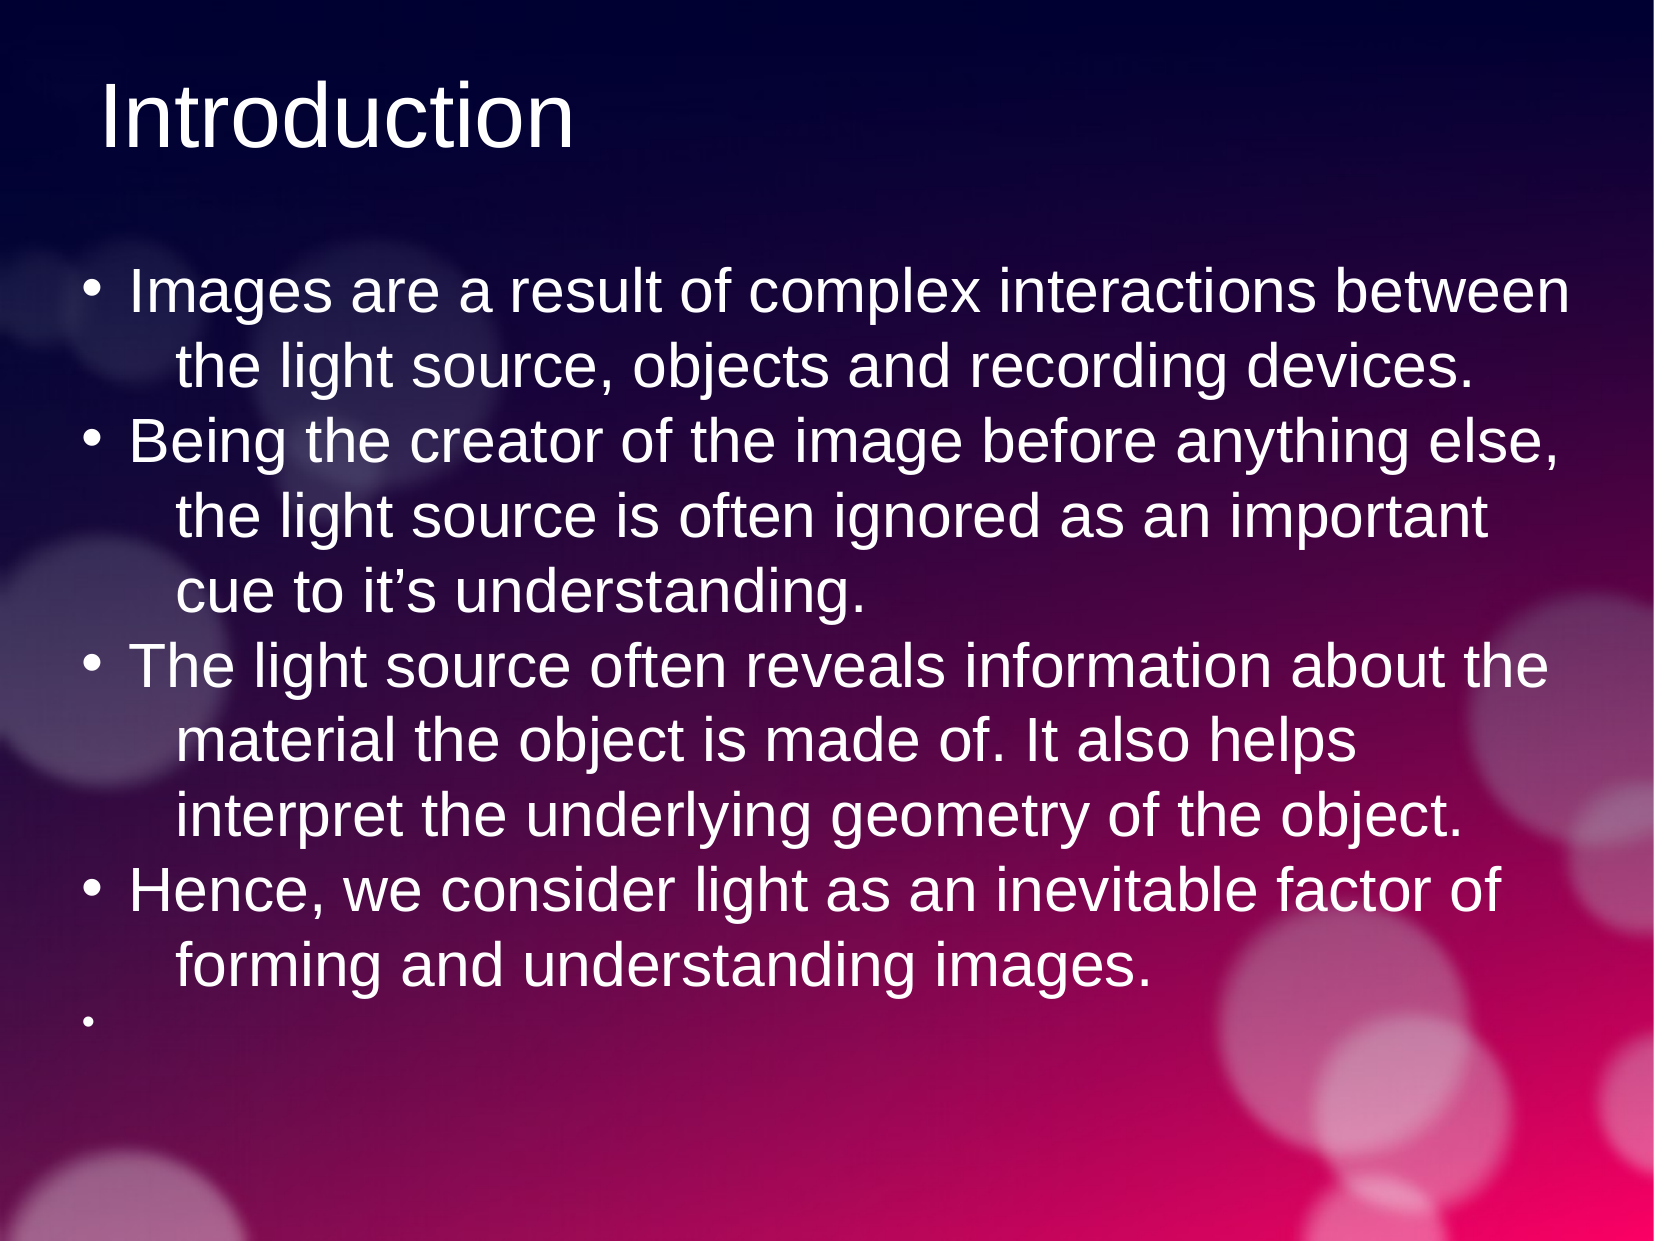

Introduction
Images are a result of complex interactions between the light source, objects and recording devices.
Being the creator of the image before anything else, the light source is often ignored as an important cue to it’s understanding.
The light source often reveals information about the material the object is made of. It also helps interpret the underlying geometry of the object.
Hence, we consider light as an inevitable factor of forming and understanding images.